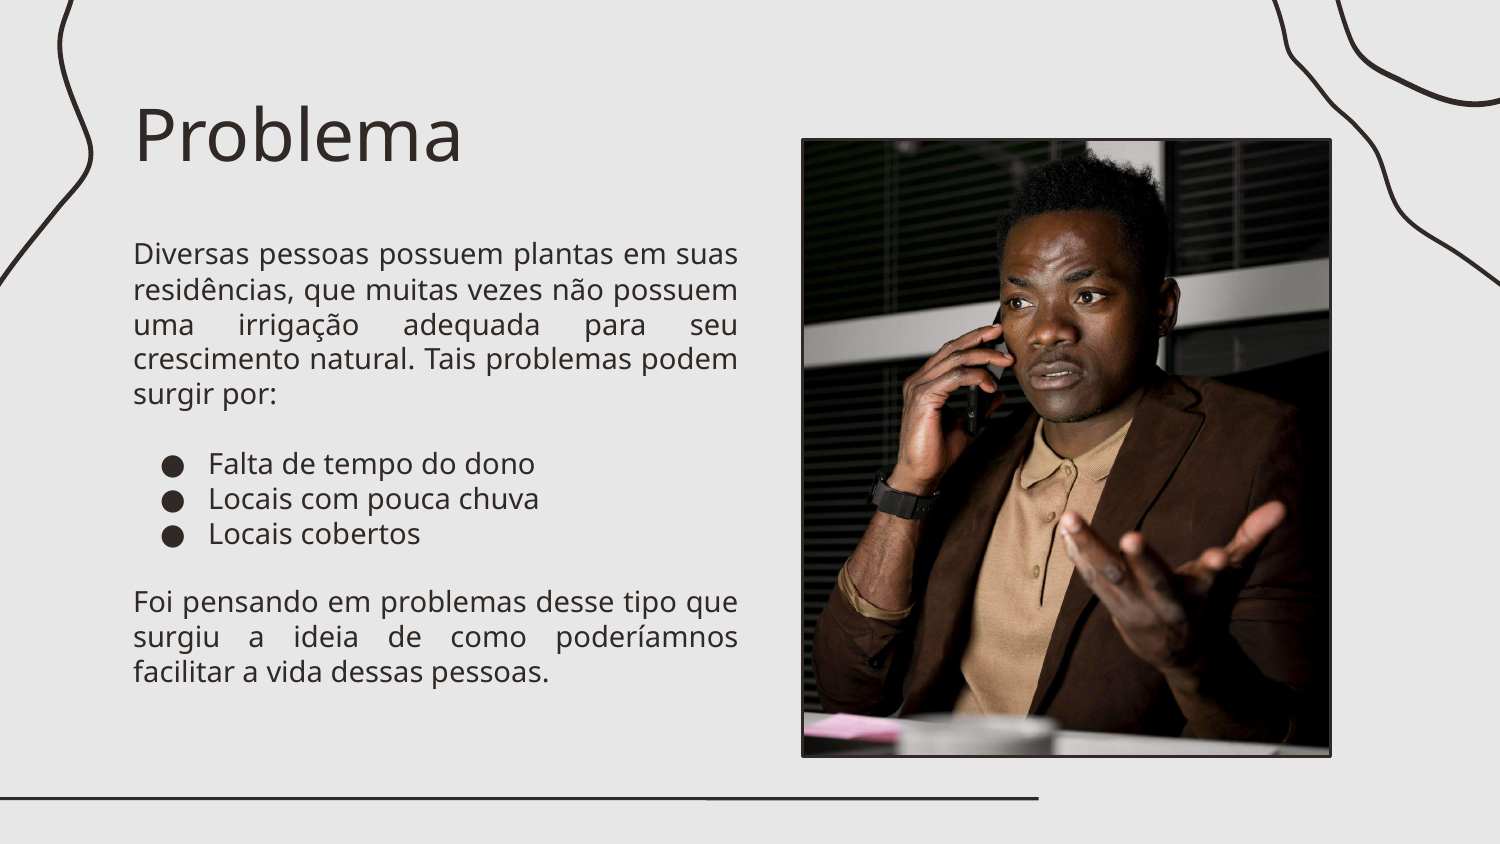

# Problema
Diversas pessoas possuem plantas em suas residências, que muitas vezes não possuem uma irrigação adequada para seu crescimento natural. Tais problemas podem surgir por:
Falta de tempo do dono
Locais com pouca chuva
Locais cobertos
Foi pensando em problemas desse tipo que surgiu a ideia de como poderíamnos facilitar a vida dessas pessoas.